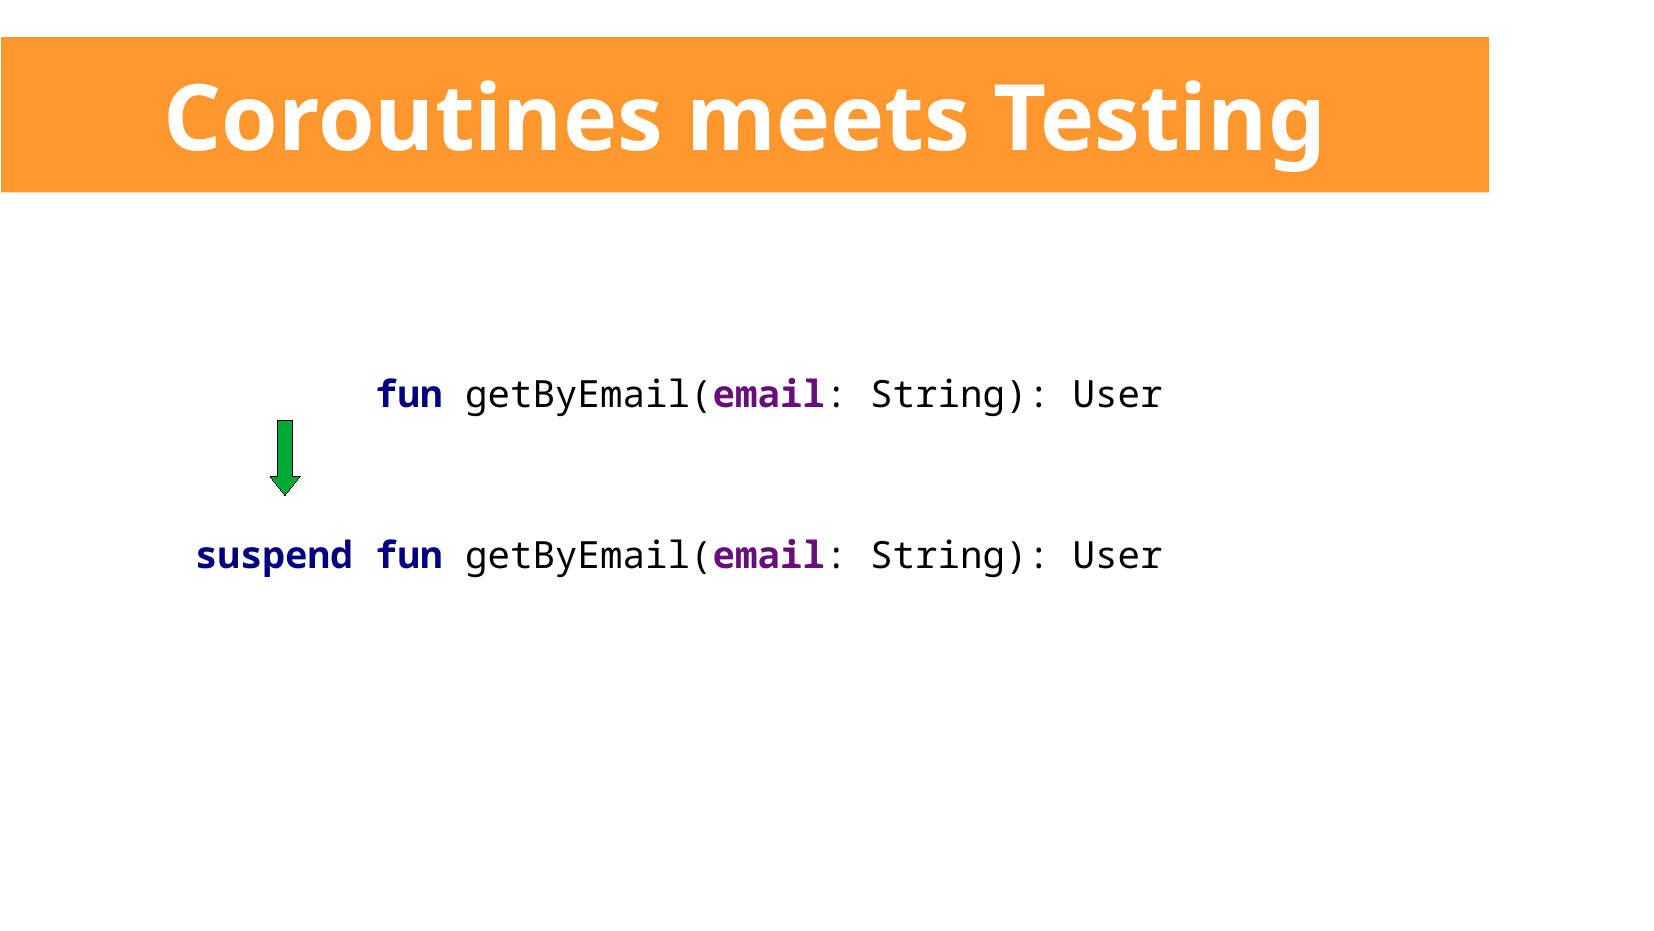

Coroutines meets Testing
# fun getByEmail(email: String): User
suspend fun getByEmail(email: String): User